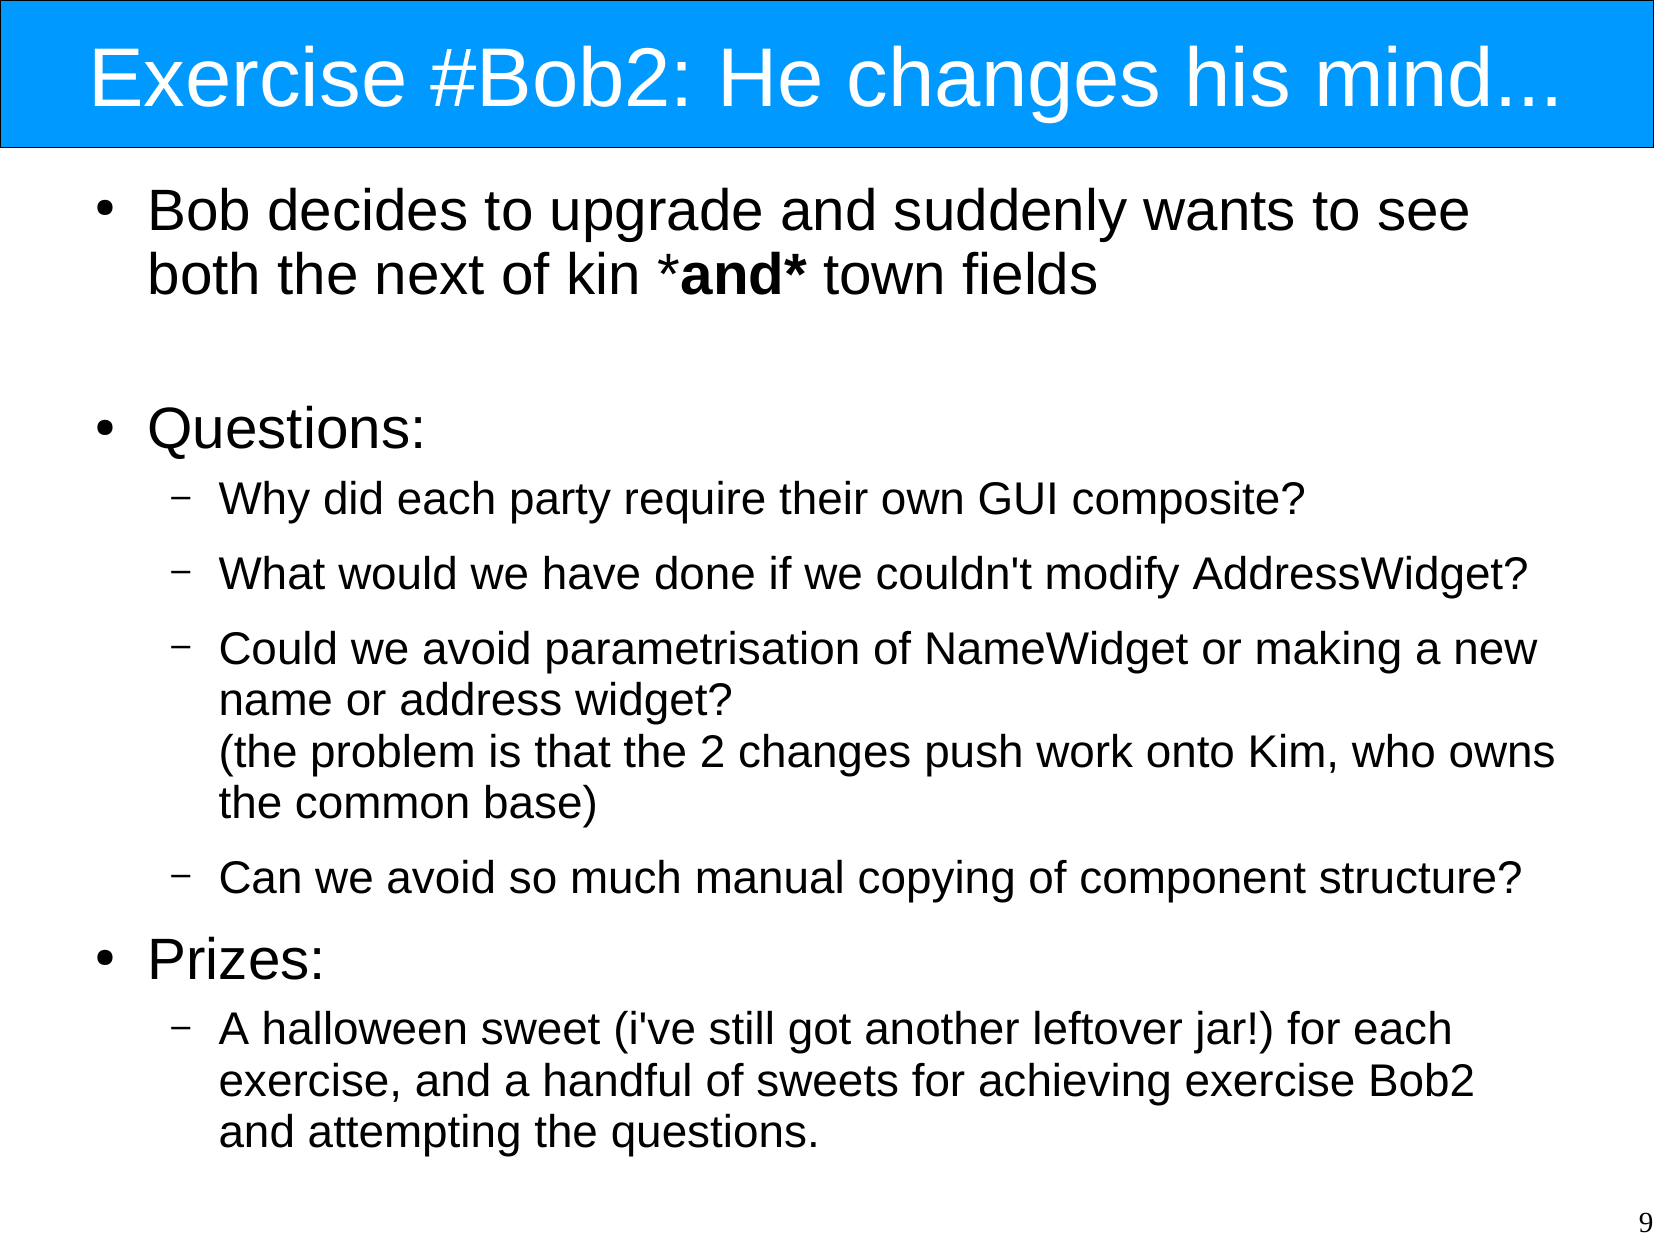

# Exercise #Bob2: He changes his mind...
Bob decides to upgrade and suddenly wants to see both the next of kin *and* town fields
Questions:
Why did each party require their own GUI composite?
What would we have done if we couldn't modify AddressWidget?
Could we avoid parametrisation of NameWidget or making a new name or address widget?
(the problem is that the 2 changes push work onto Kim, who owns the common base)
Can we avoid so much manual copying of component structure?
Prizes:
A halloween sweet (i've still got another leftover jar!) for each exercise, and a handful of sweets for achieving exercise Bob2 and attempting the questions.
9